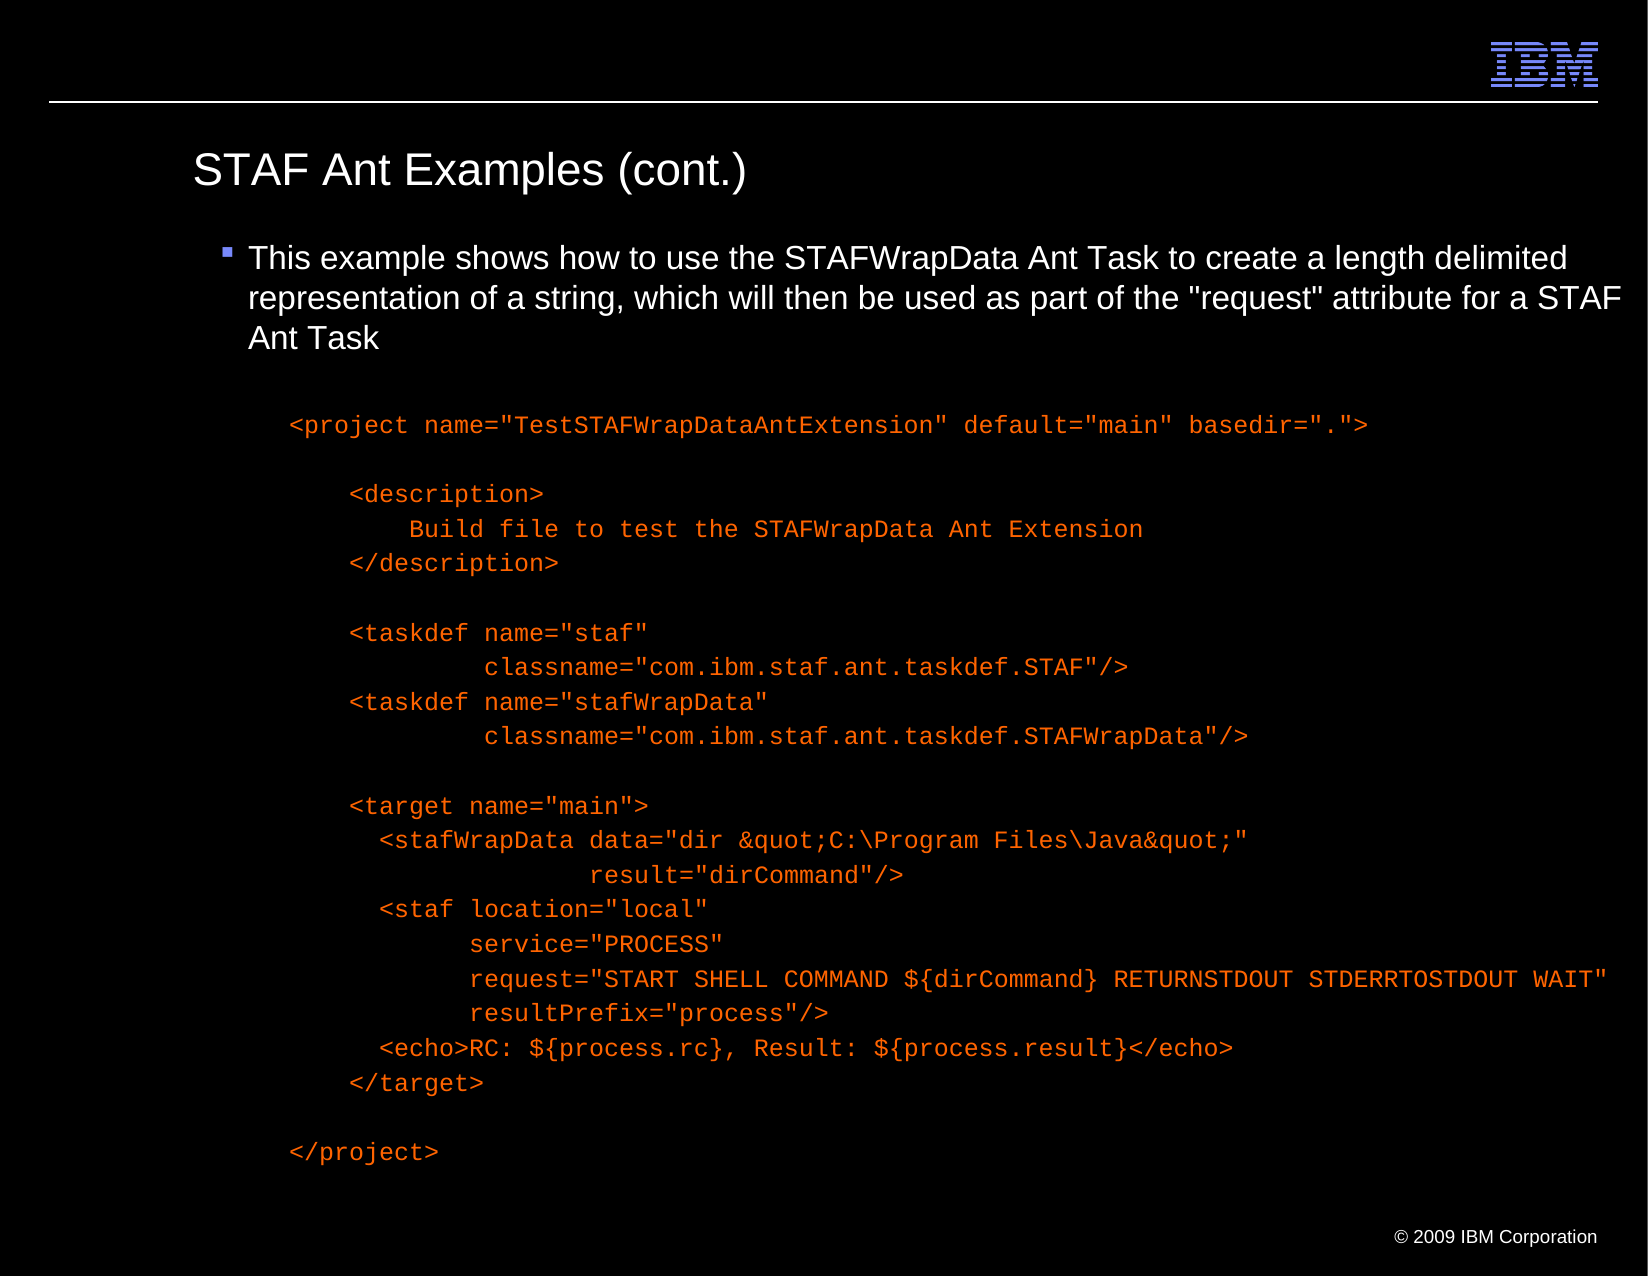

# STAF Ant Examples (cont.)
This example shows how to use the STAFWrapData Ant Task to create a length delimited representation of a string, which will then be used as part of the "request" attribute for a STAF Ant Task
<project name="TestSTAFWrapDataAntExtension" default="main" basedir=".">
 <description>
 Build file to test the STAFWrapData Ant Extension
 </description>
 <taskdef name="staf"
 classname="com.ibm.staf.ant.taskdef.STAF"/>
 <taskdef name="stafWrapData"
 classname="com.ibm.staf.ant.taskdef.STAFWrapData"/>
 <target name="main">
 <stafWrapData data="dir &quot;C:\Program Files\Java&quot;"
 result="dirCommand"/>
 <staf location="local"
 service="PROCESS"
 request="START SHELL COMMAND ${dirCommand} RETURNSTDOUT STDERRTOSTDOUT WAIT"
 resultPrefix="process"/>
 <echo>RC: ${process.rc}, Result: ${process.result}</echo>
 </target>
</project>